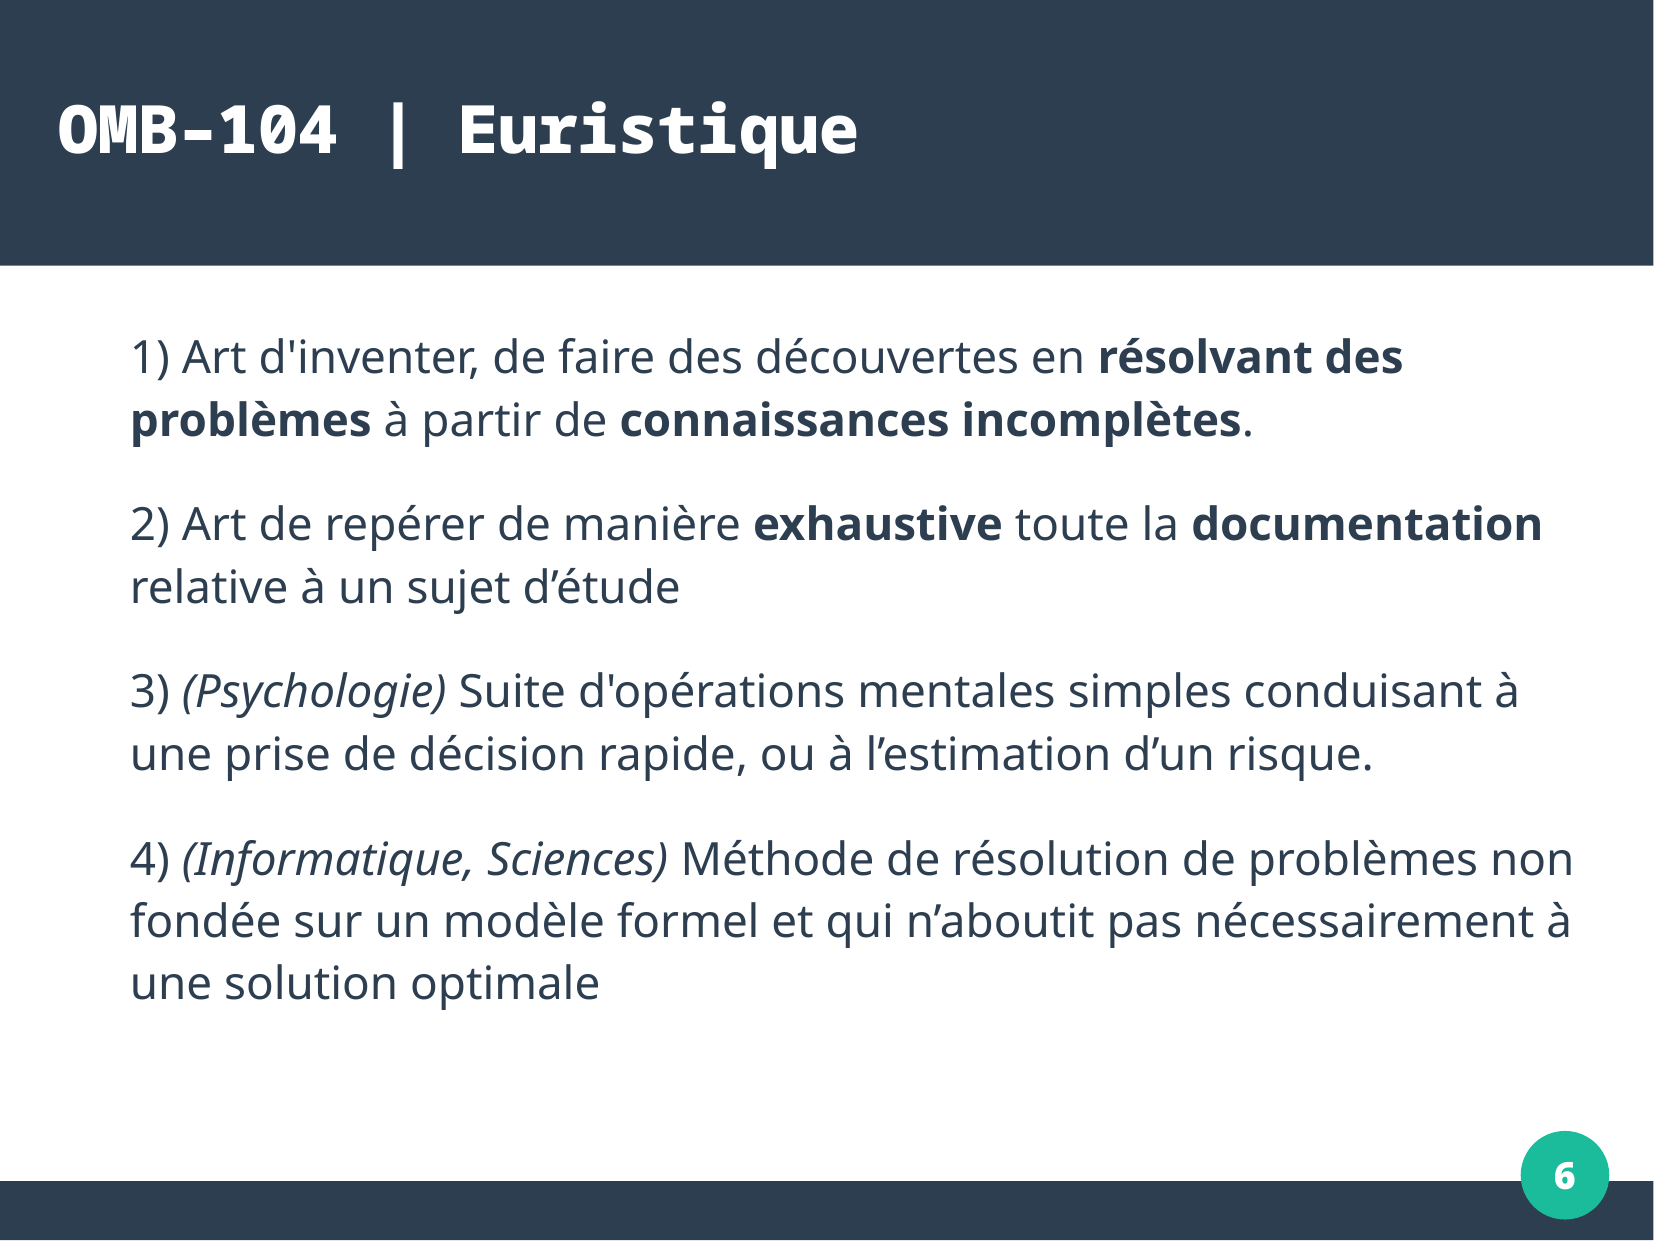

# OMB–104 | Euristique
1) Art d'inventer, de faire des découvertes en résolvant des problèmes à partir de connaissances incomplètes.
2) Art de repérer de manière exhaustive toute la documentation relative à un sujet d’étude
3) (Psychologie) Suite d'opérations mentales simples conduisant à une prise de décision rapide, ou à l’estimation d’un risque.
4) (Informatique, Sciences) Méthode de résolution de problèmes non fondée sur un modèle formel et qui n’aboutit pas nécessairement à une solution optimale
6